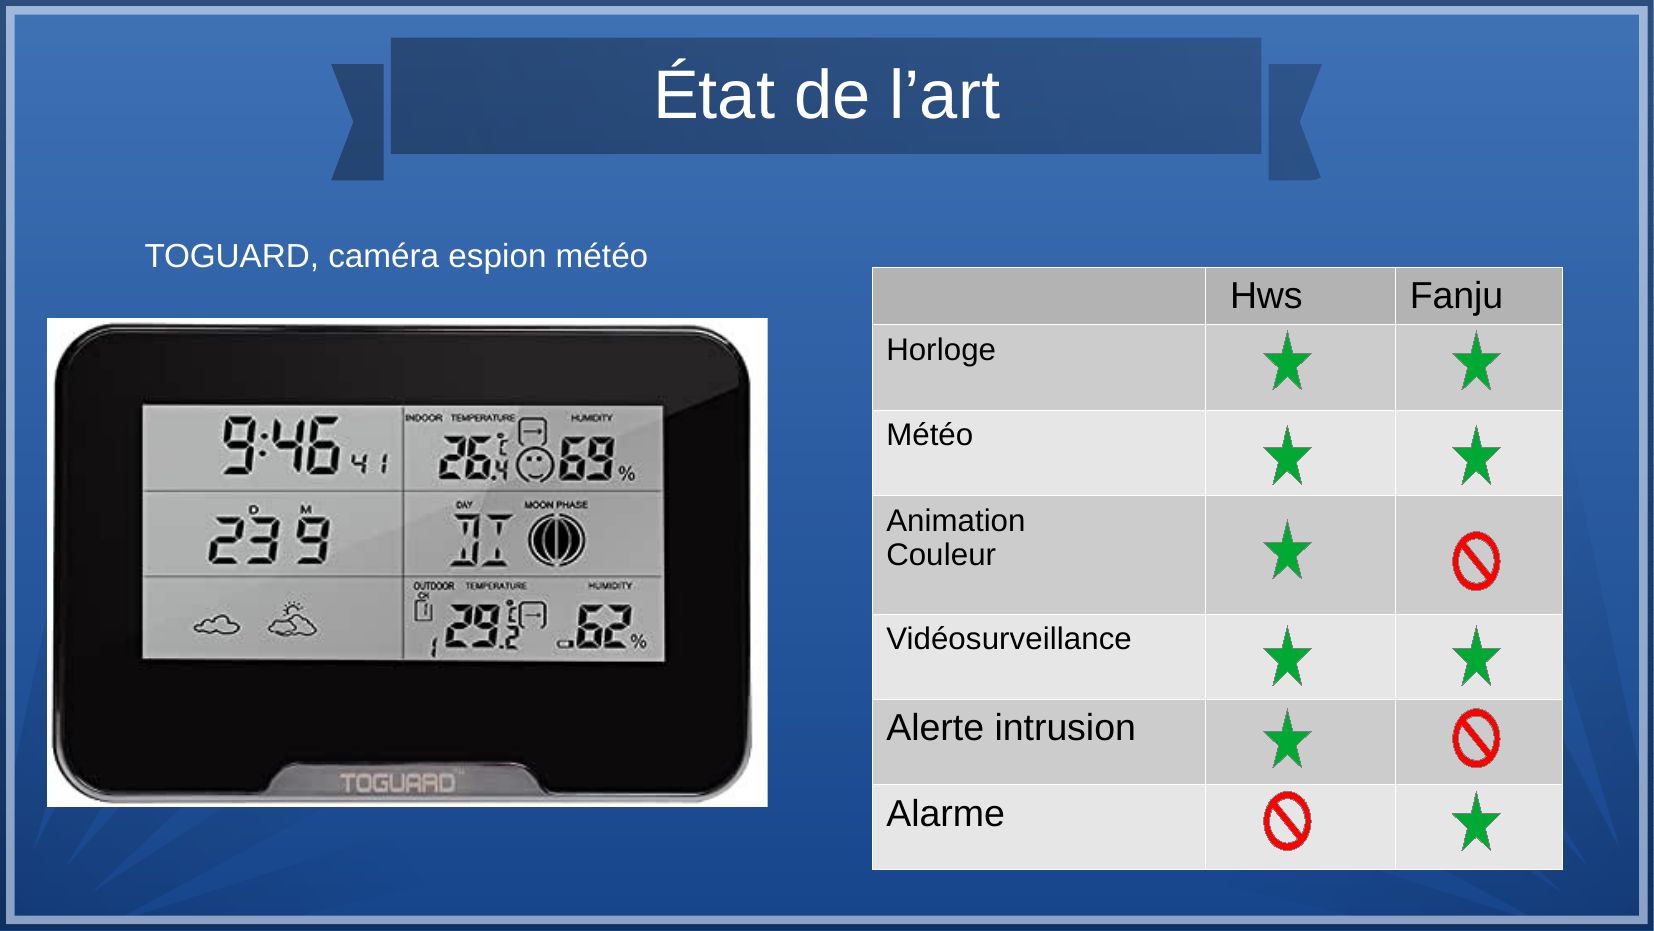

# État de l’art
TOGUARD, caméra espion météo
| | Hws | Fanju |
| --- | --- | --- |
| Horloge | | |
| Météo | | |
| Animation Couleur | | |
| Vidéosurveillance | | |
| Alerte intrusion | | |
| Alarme | | |